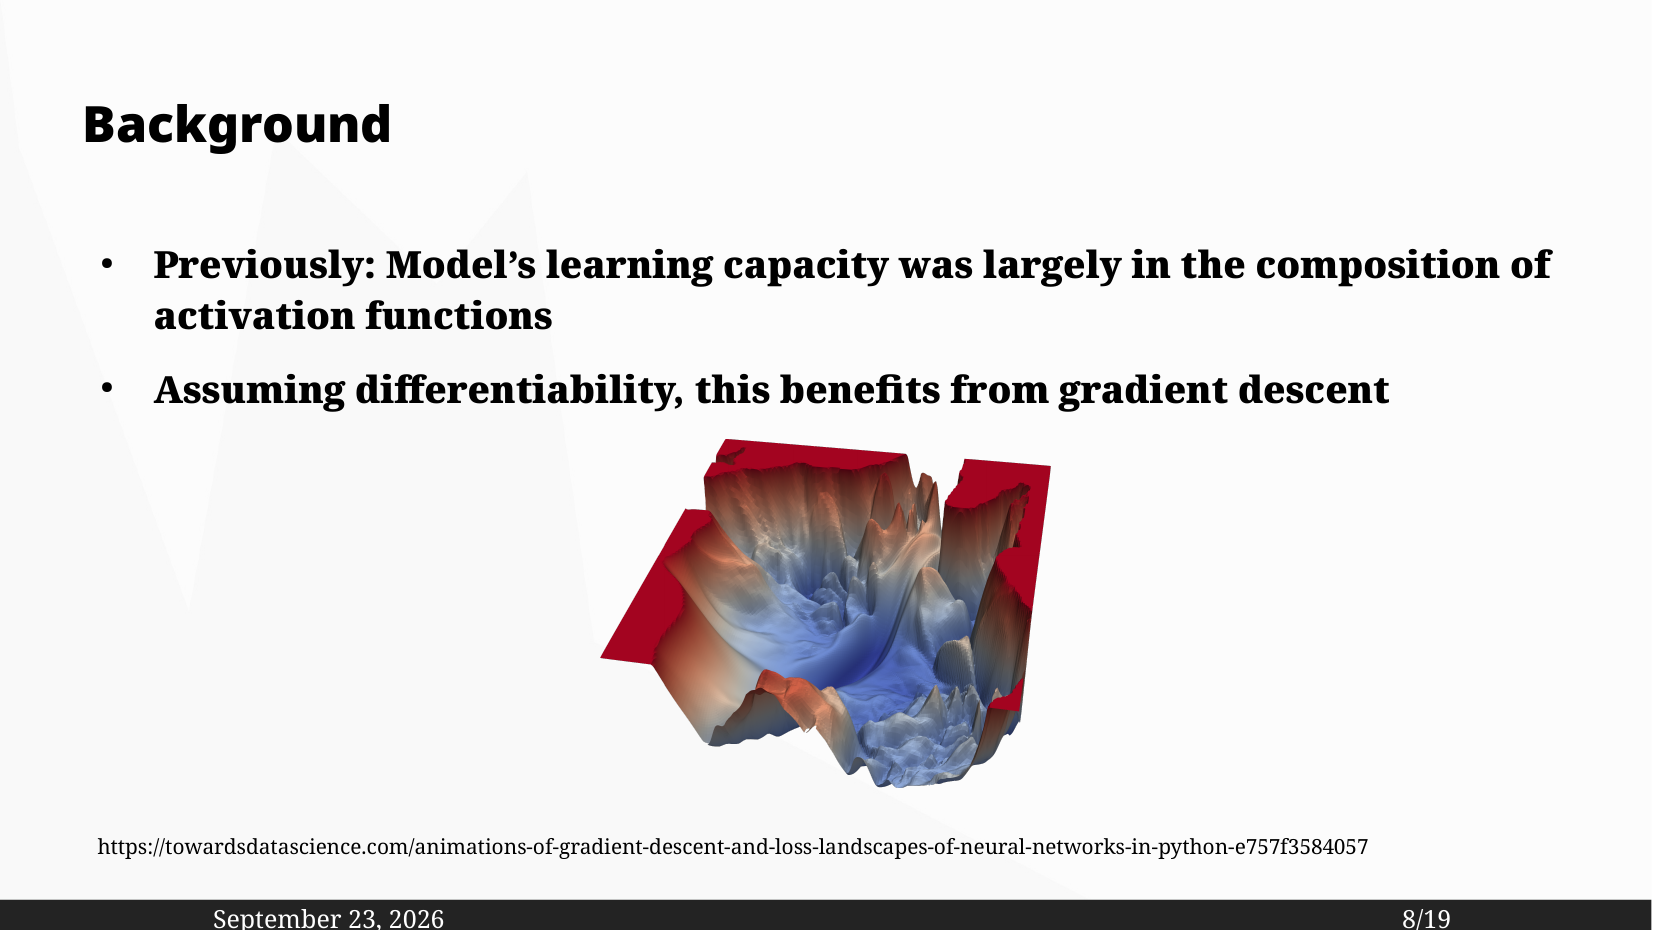

# Background
Previously: Model’s learning capacity was largely in the composition of activation functions
Assuming differentiability, this benefits from gradient descent
https://towardsdatascience.com/animations-of-gradient-descent-and-loss-landscapes-of-neural-networks-in-python-e757f3584057